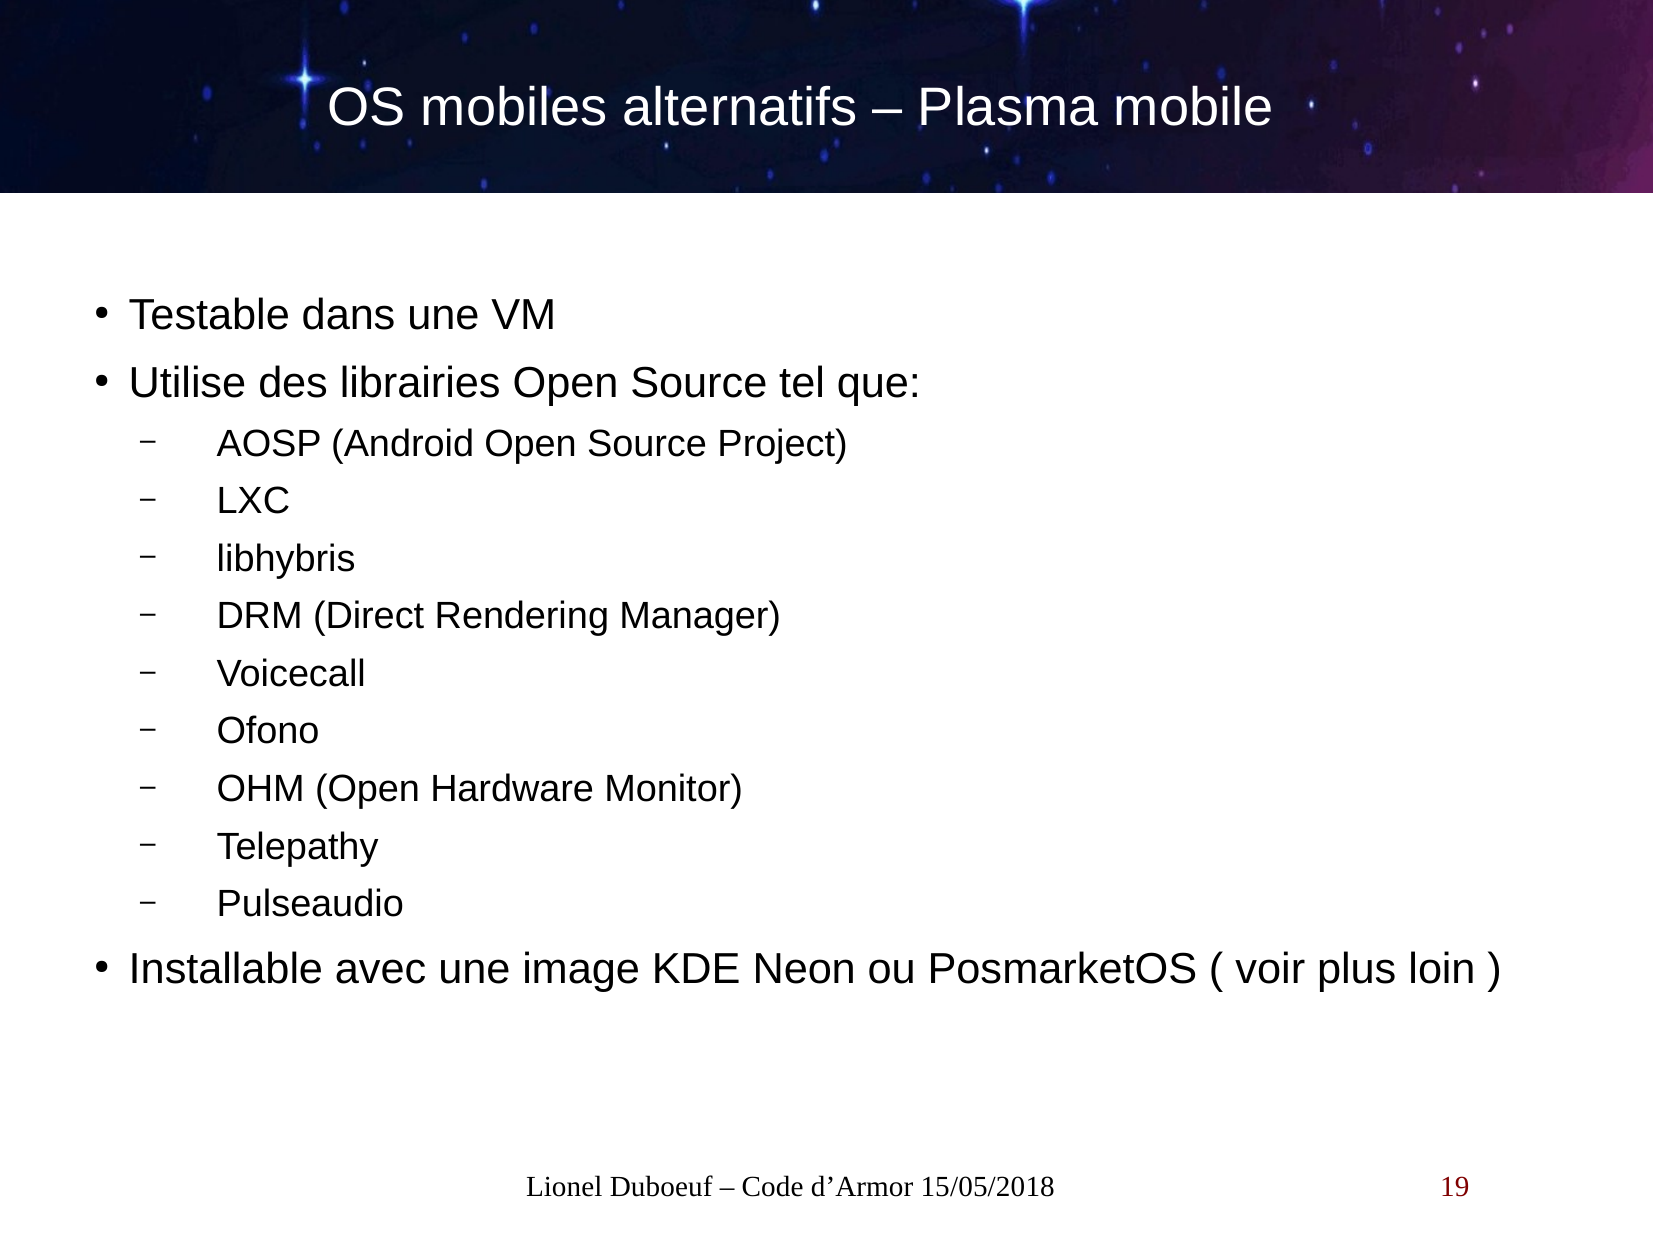

# OS mobiles alternatifs – Plasma mobile
Testable dans une VM
Utilise des librairies Open Source tel que:
 AOSP (Android Open Source Project)
 LXC
 libhybris
 DRM (Direct Rendering Manager)
 Voicecall
 Ofono
 OHM (Open Hardware Monitor)
 Telepathy
 Pulseaudio
Installable avec une image KDE Neon ou PosmarketOS ( voir plus loin )
19